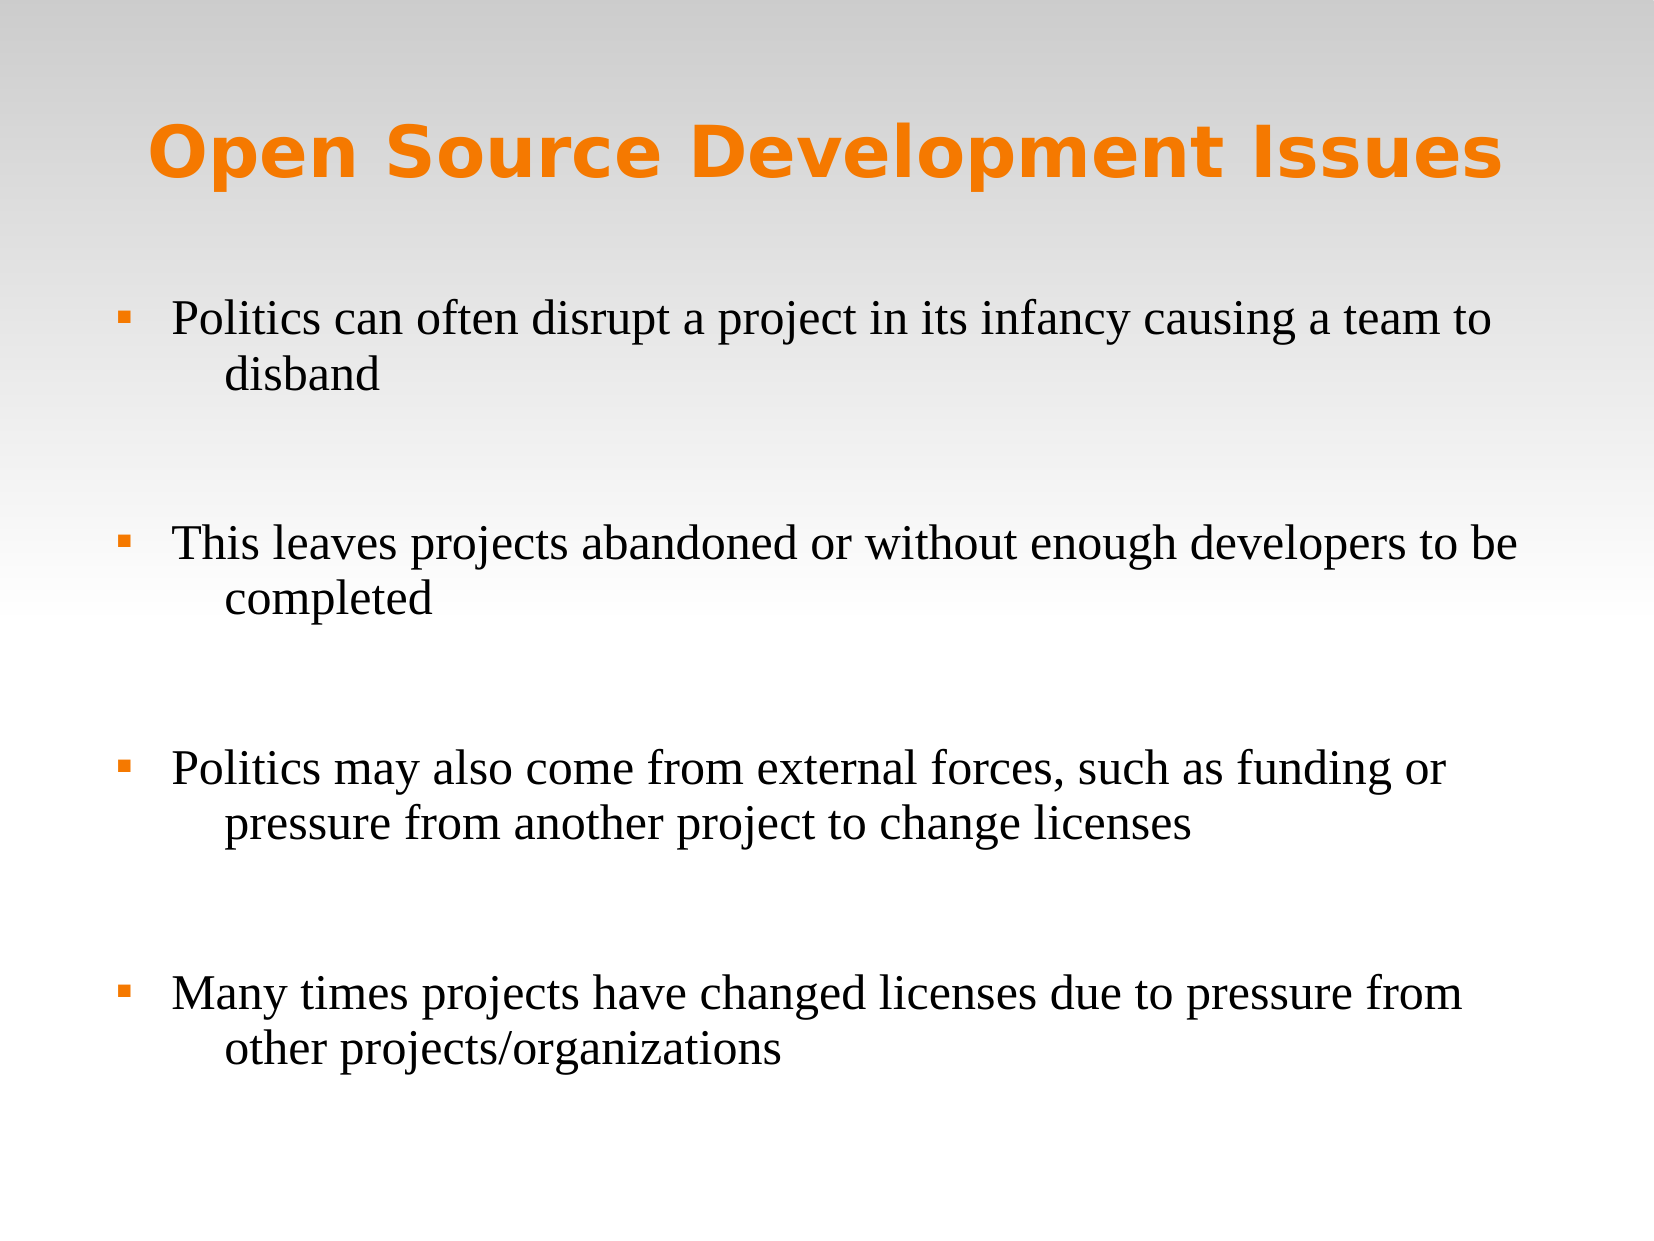

# Open Source Development Issues
Politics can often disrupt a project in its infancy causing a team to disband
This leaves projects abandoned or without enough developers to be completed
Politics may also come from external forces, such as funding or pressure from another project to change licenses
Many times projects have changed licenses due to pressure from other projects/organizations